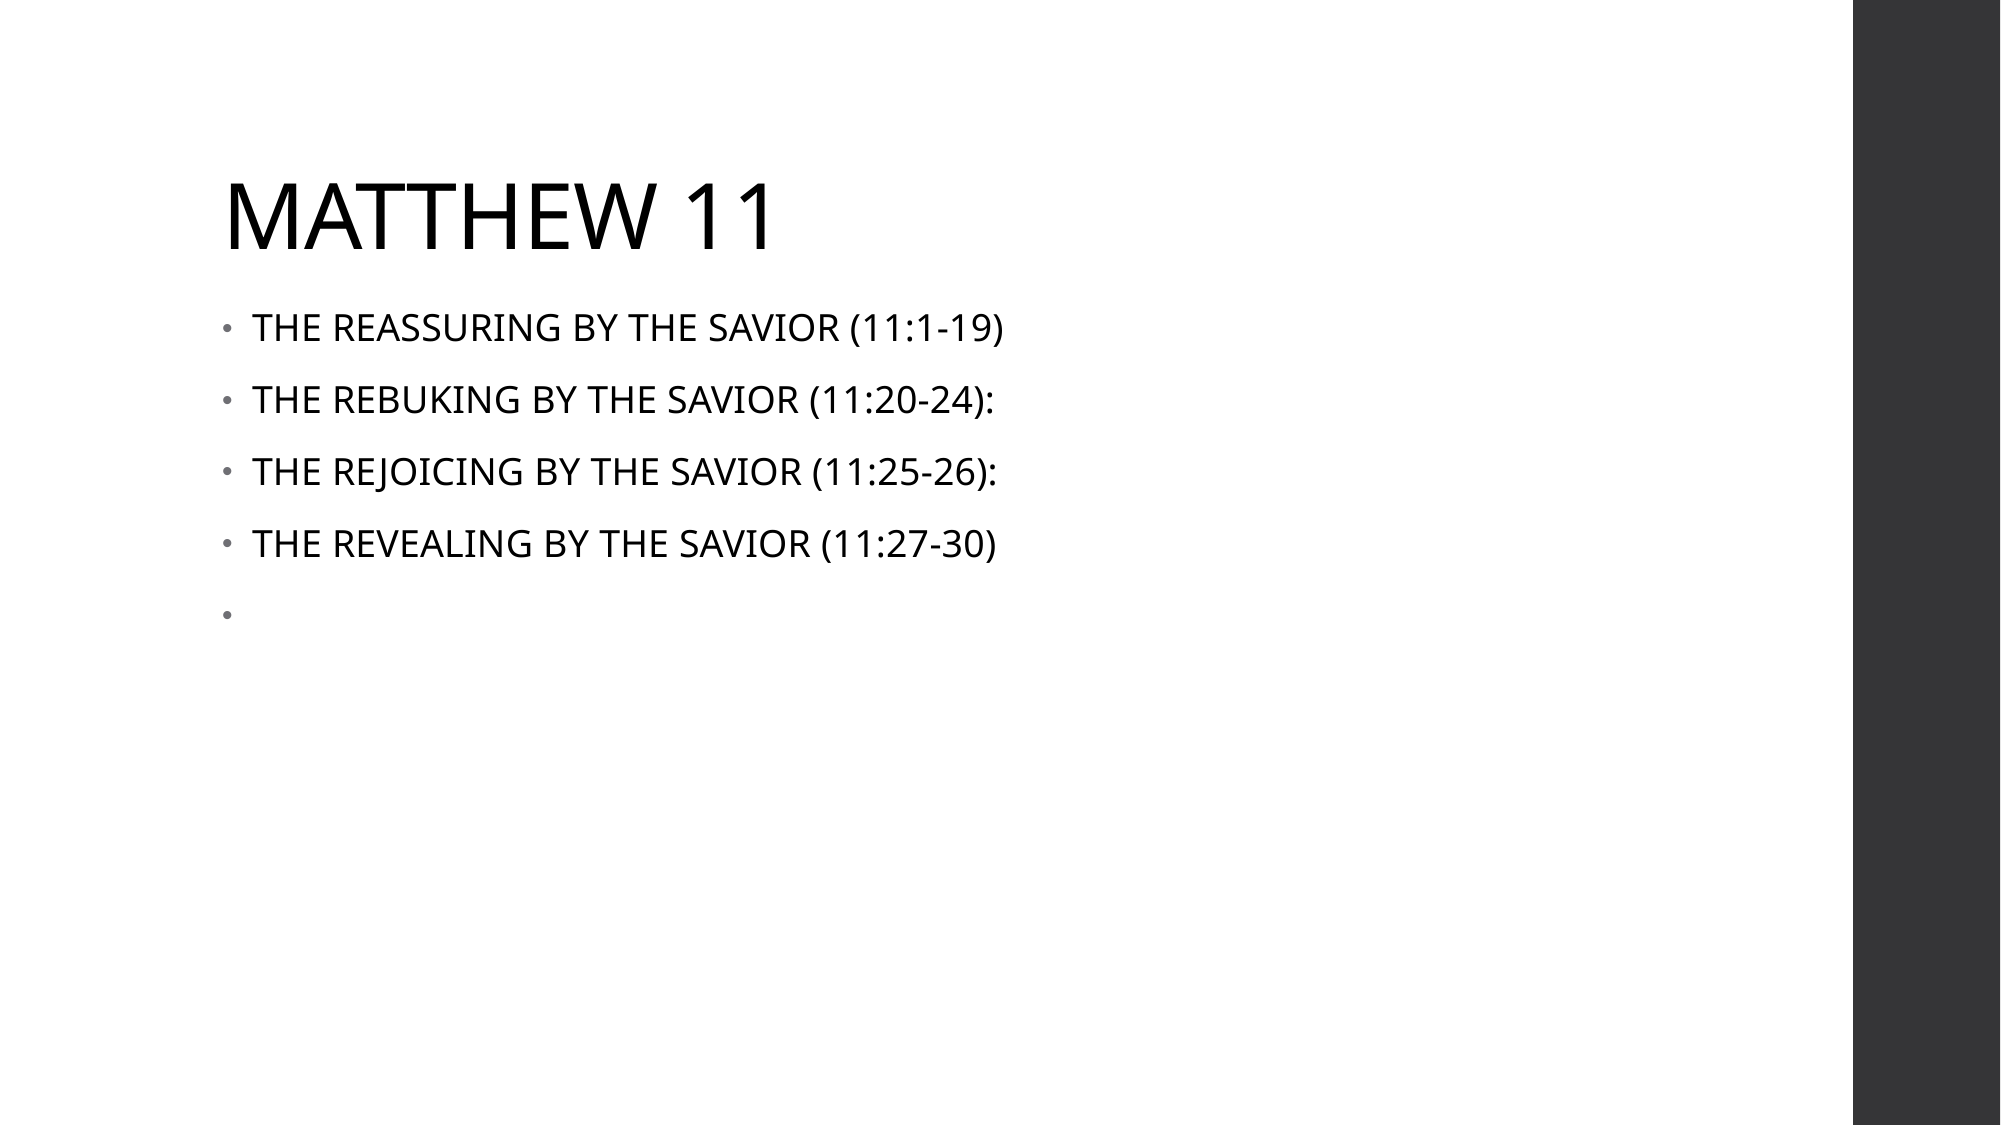

# MATTHEW 11
THE REASSURING BY THE SAVIOR (11:1-19)
THE REBUKING BY THE SAVIOR (11:20-24):
THE REJOICING BY THE SAVIOR (11:25-26):
THE REVEALING BY THE SAVIOR (11:27-30)